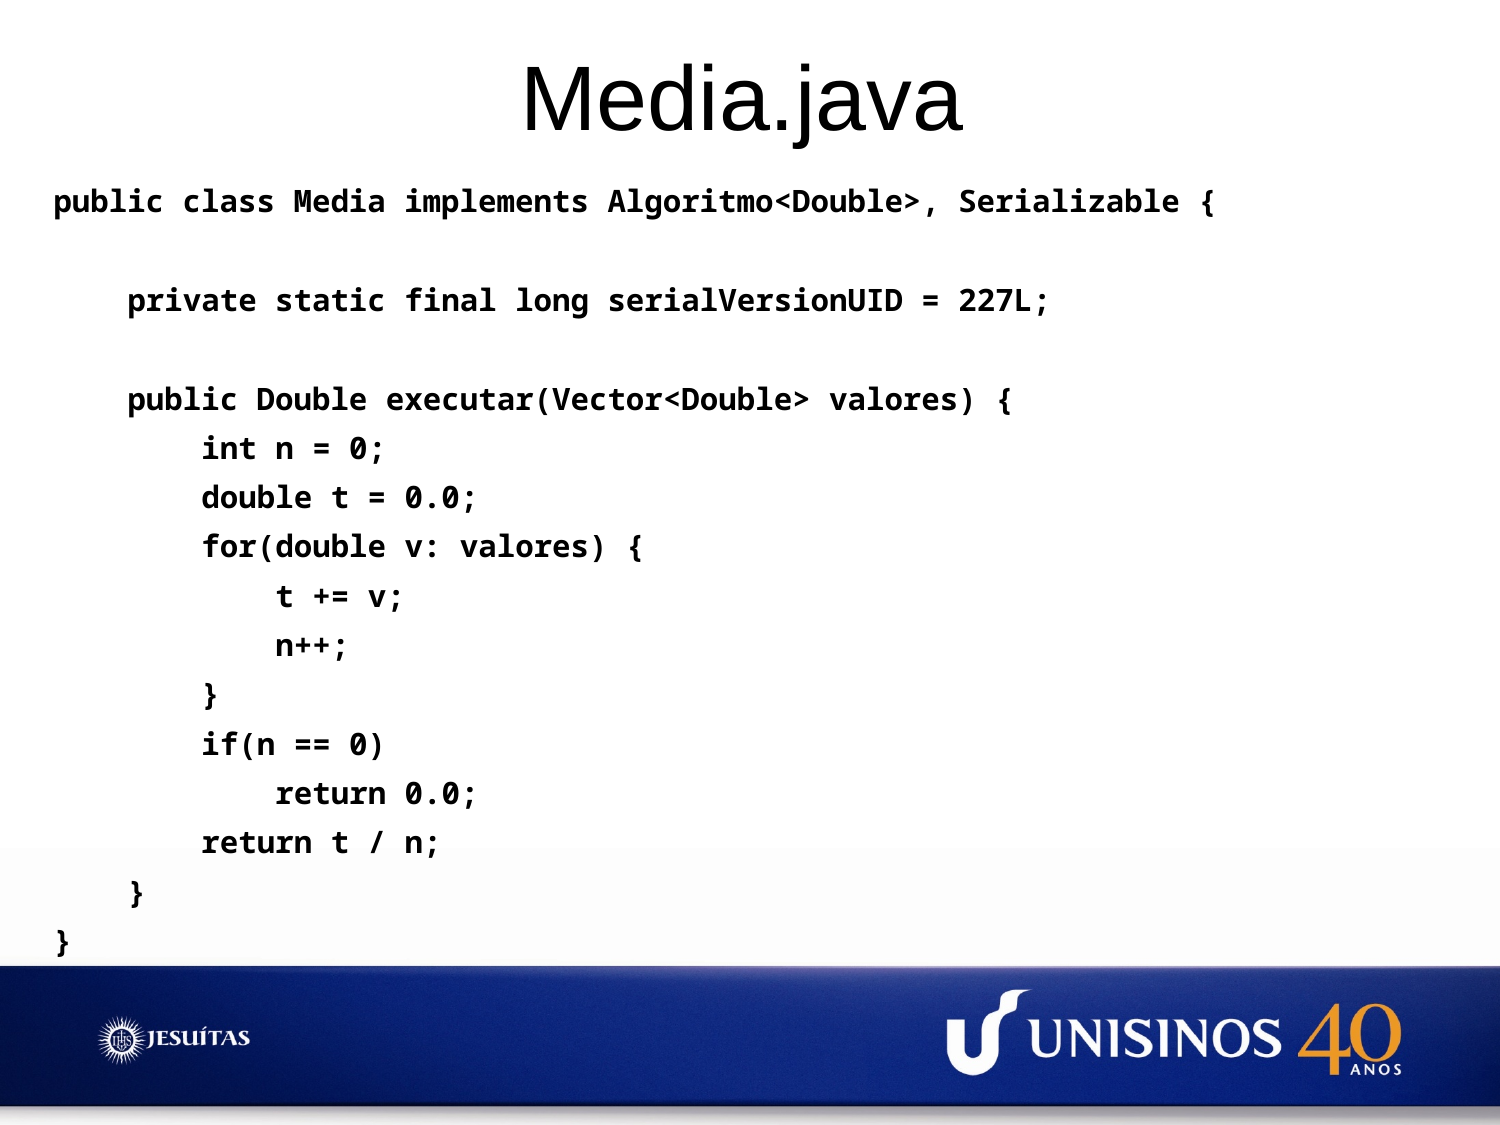

# Media.java
public class Media implements Algoritmo<Double>, Serializable {
 private static final long serialVersionUID = 227L;
 public Double executar(Vector<Double> valores) {
 int n = 0;
 double t = 0.0;
 for(double v: valores) {
 t += v;
 n++;
 }
 if(n == 0)
 return 0.0;
 return t / n;
 }
}
13